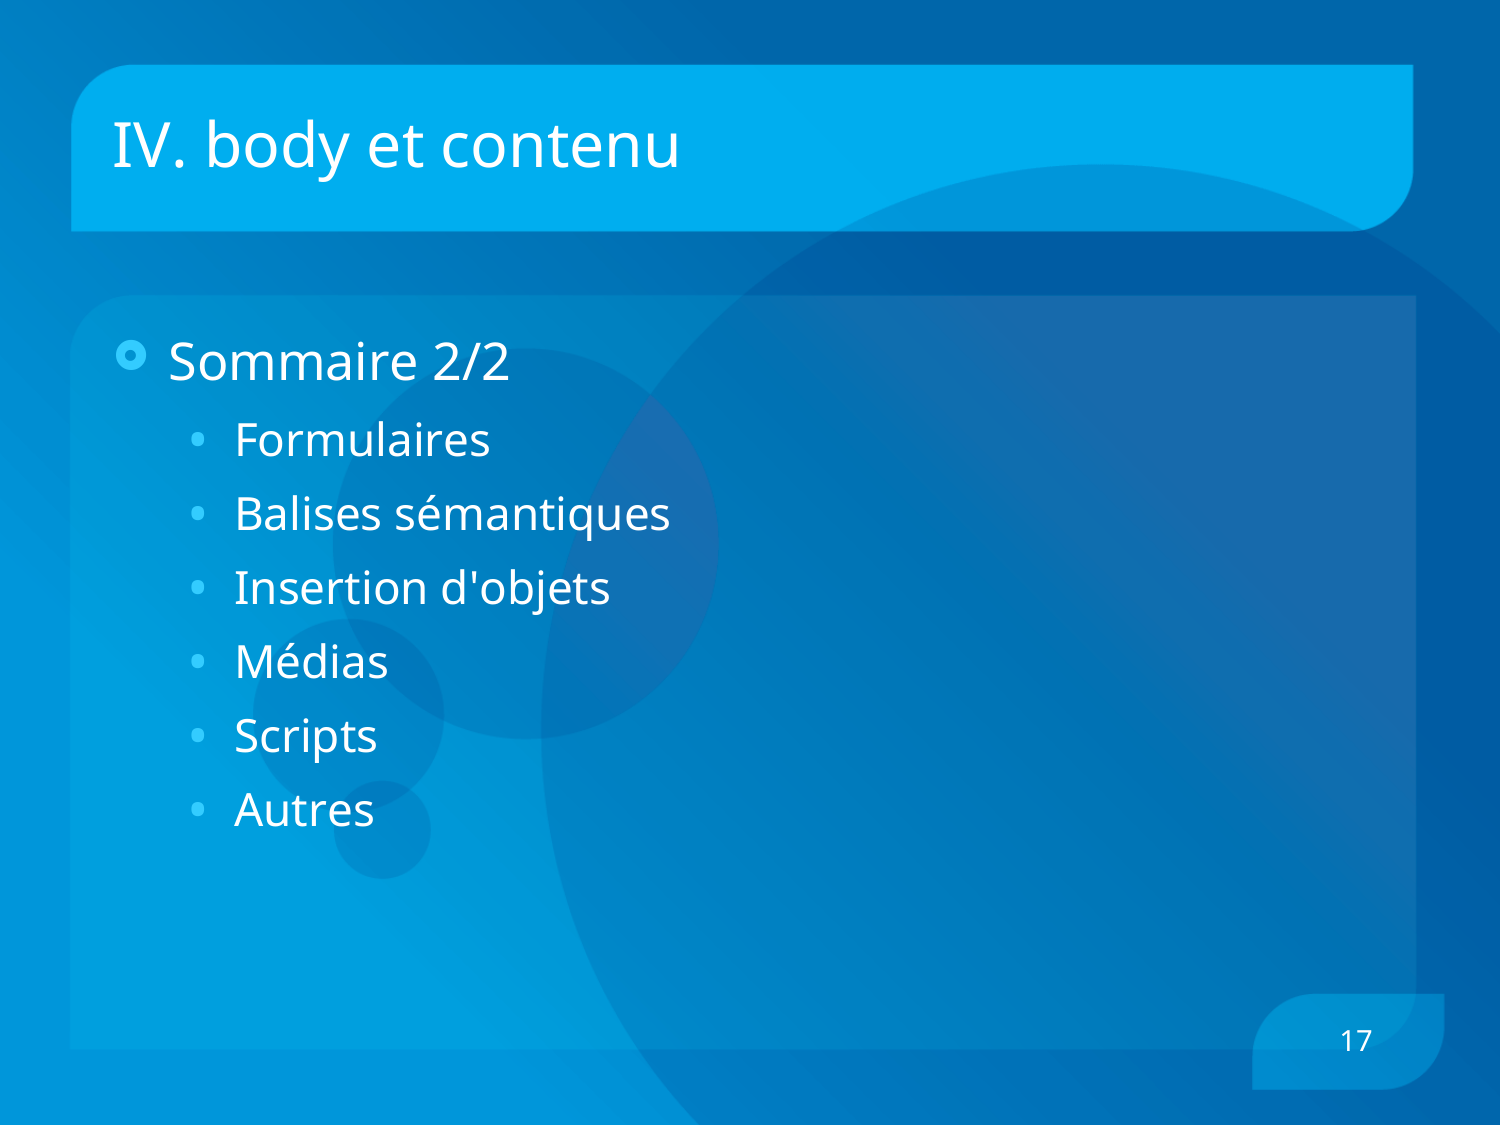

# IV. body et contenu
Sommaire 2/2
Formulaires
Balises sémantiques
Insertion d'objets
Médias
Scripts
Autres
17